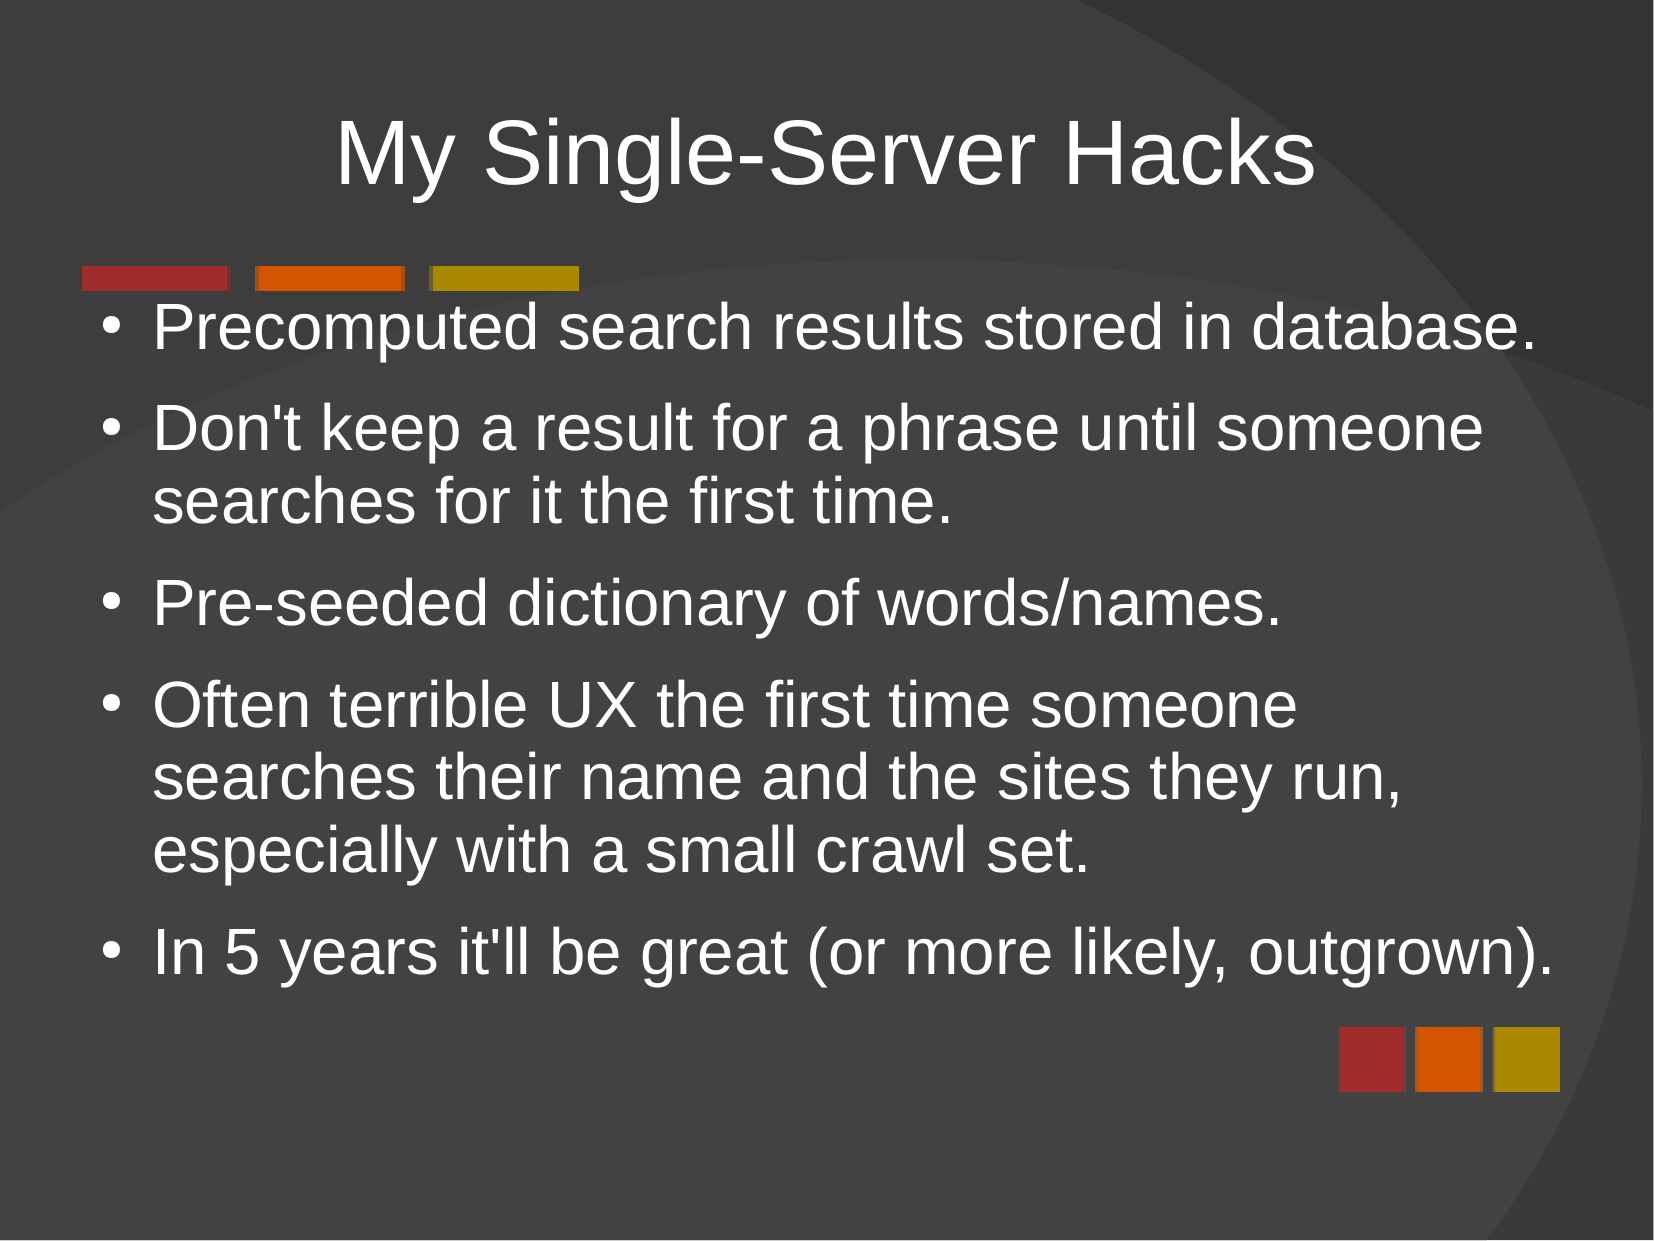

# My Single-Server Hacks
Precomputed search results stored in database.
Don't keep a result for a phrase until someone searches for it the first time.
Pre-seeded dictionary of words/names.
Often terrible UX the first time someone searches their name and the sites they run, especially with a small crawl set.
In 5 years it'll be great (or more likely, outgrown).